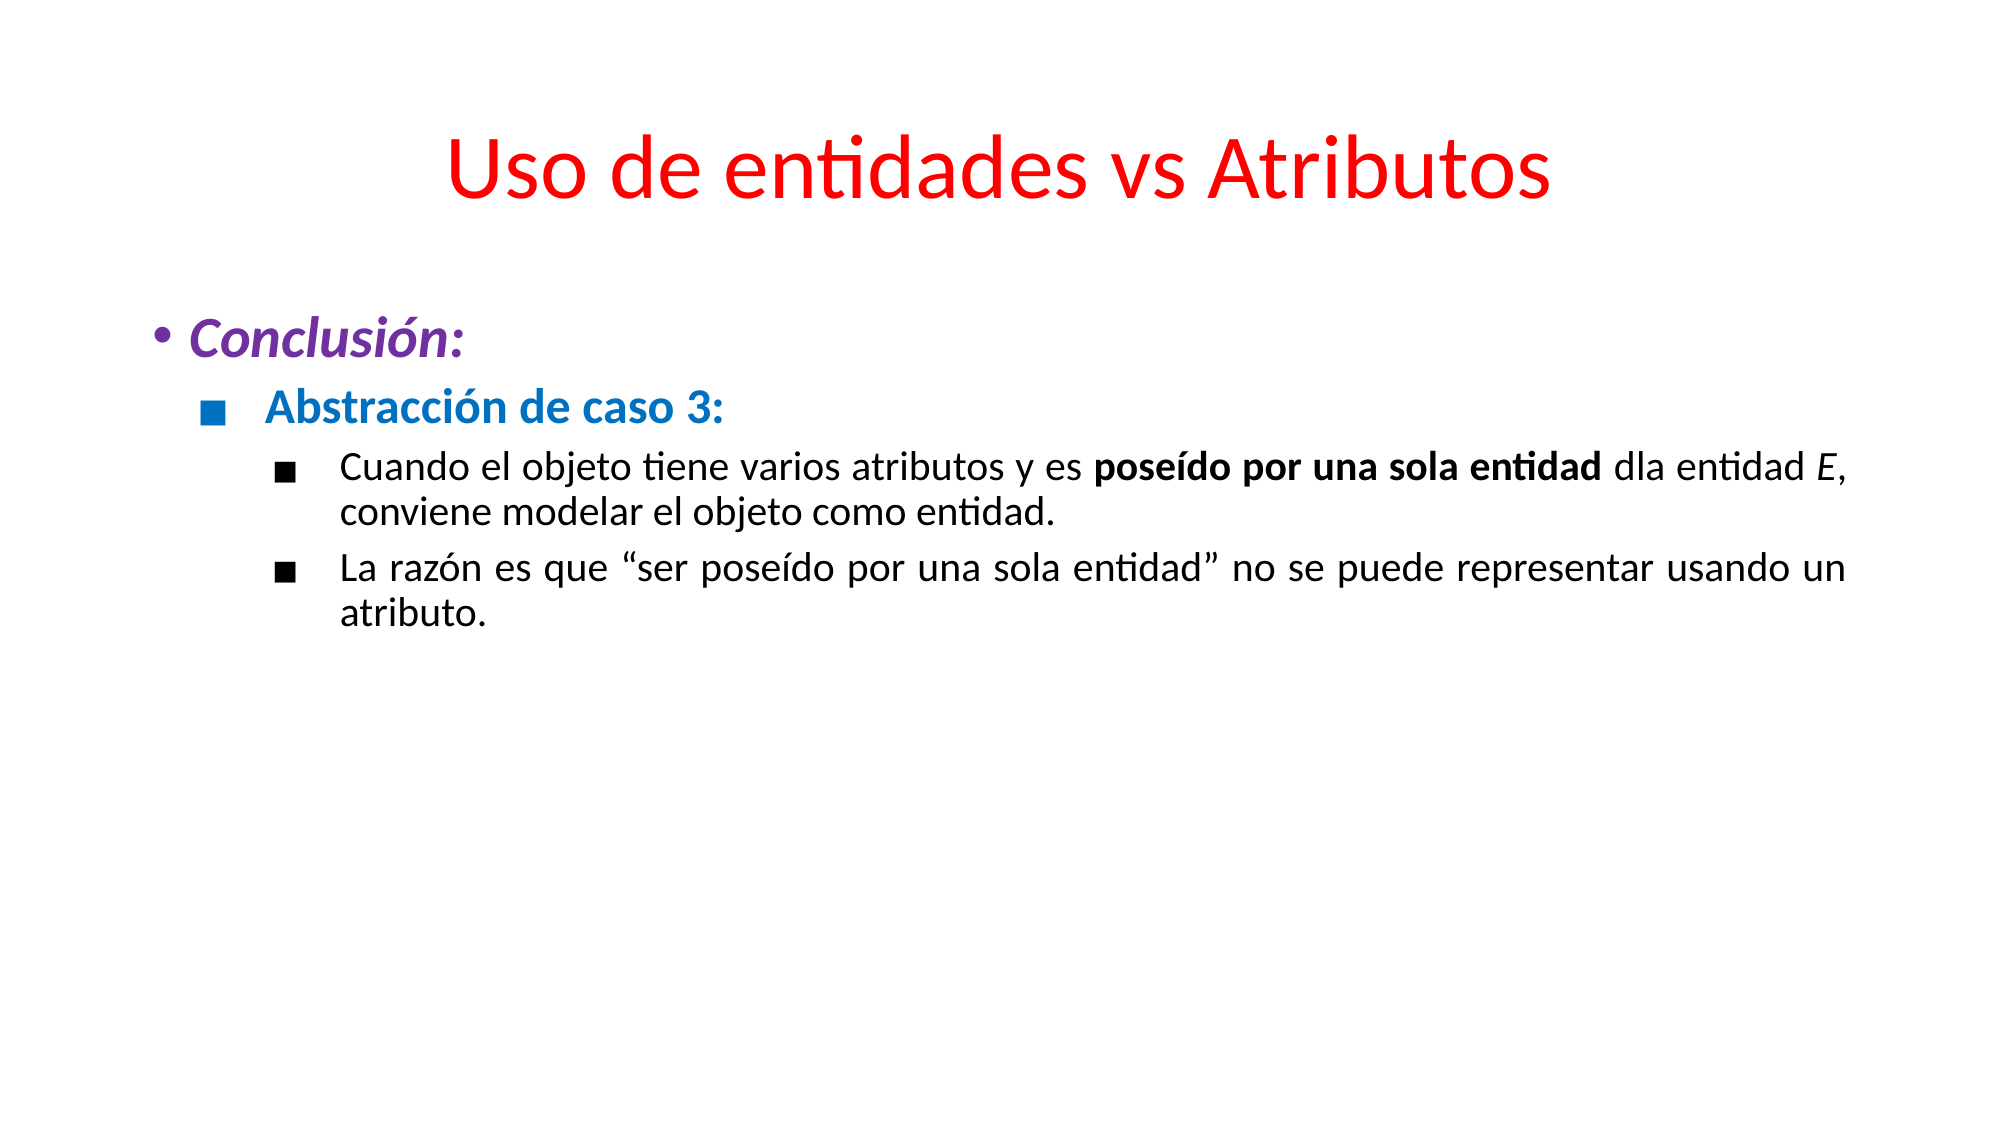

# Uso de entidades vs Atributos
Conclusión:
Abstracción de caso 3:
Cuando el objeto tiene varios atributos y es poseído por una sola entidad dla entidad E, conviene modelar el objeto como entidad.
La razón es que “ser poseído por una sola entidad” no se puede representar usando un atributo.